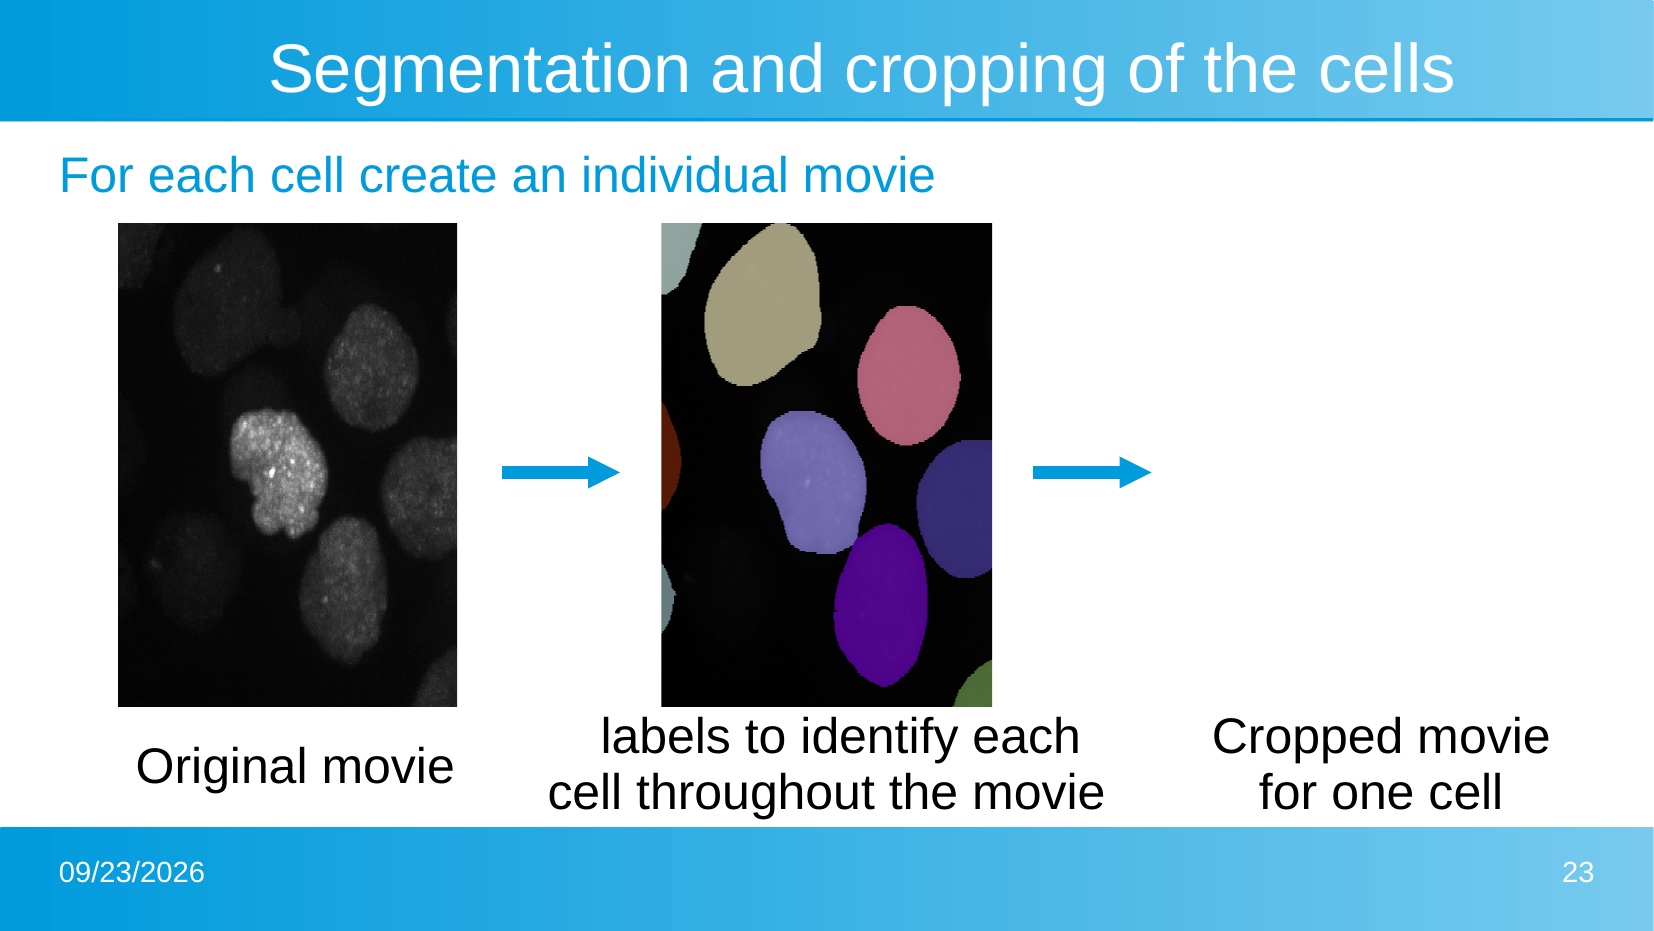

# Segmentation and cropping of the cells
For each cell create an individual movie
 labels to identify each cell throughout the movie
Cropped movie for one cell
Original movie
23